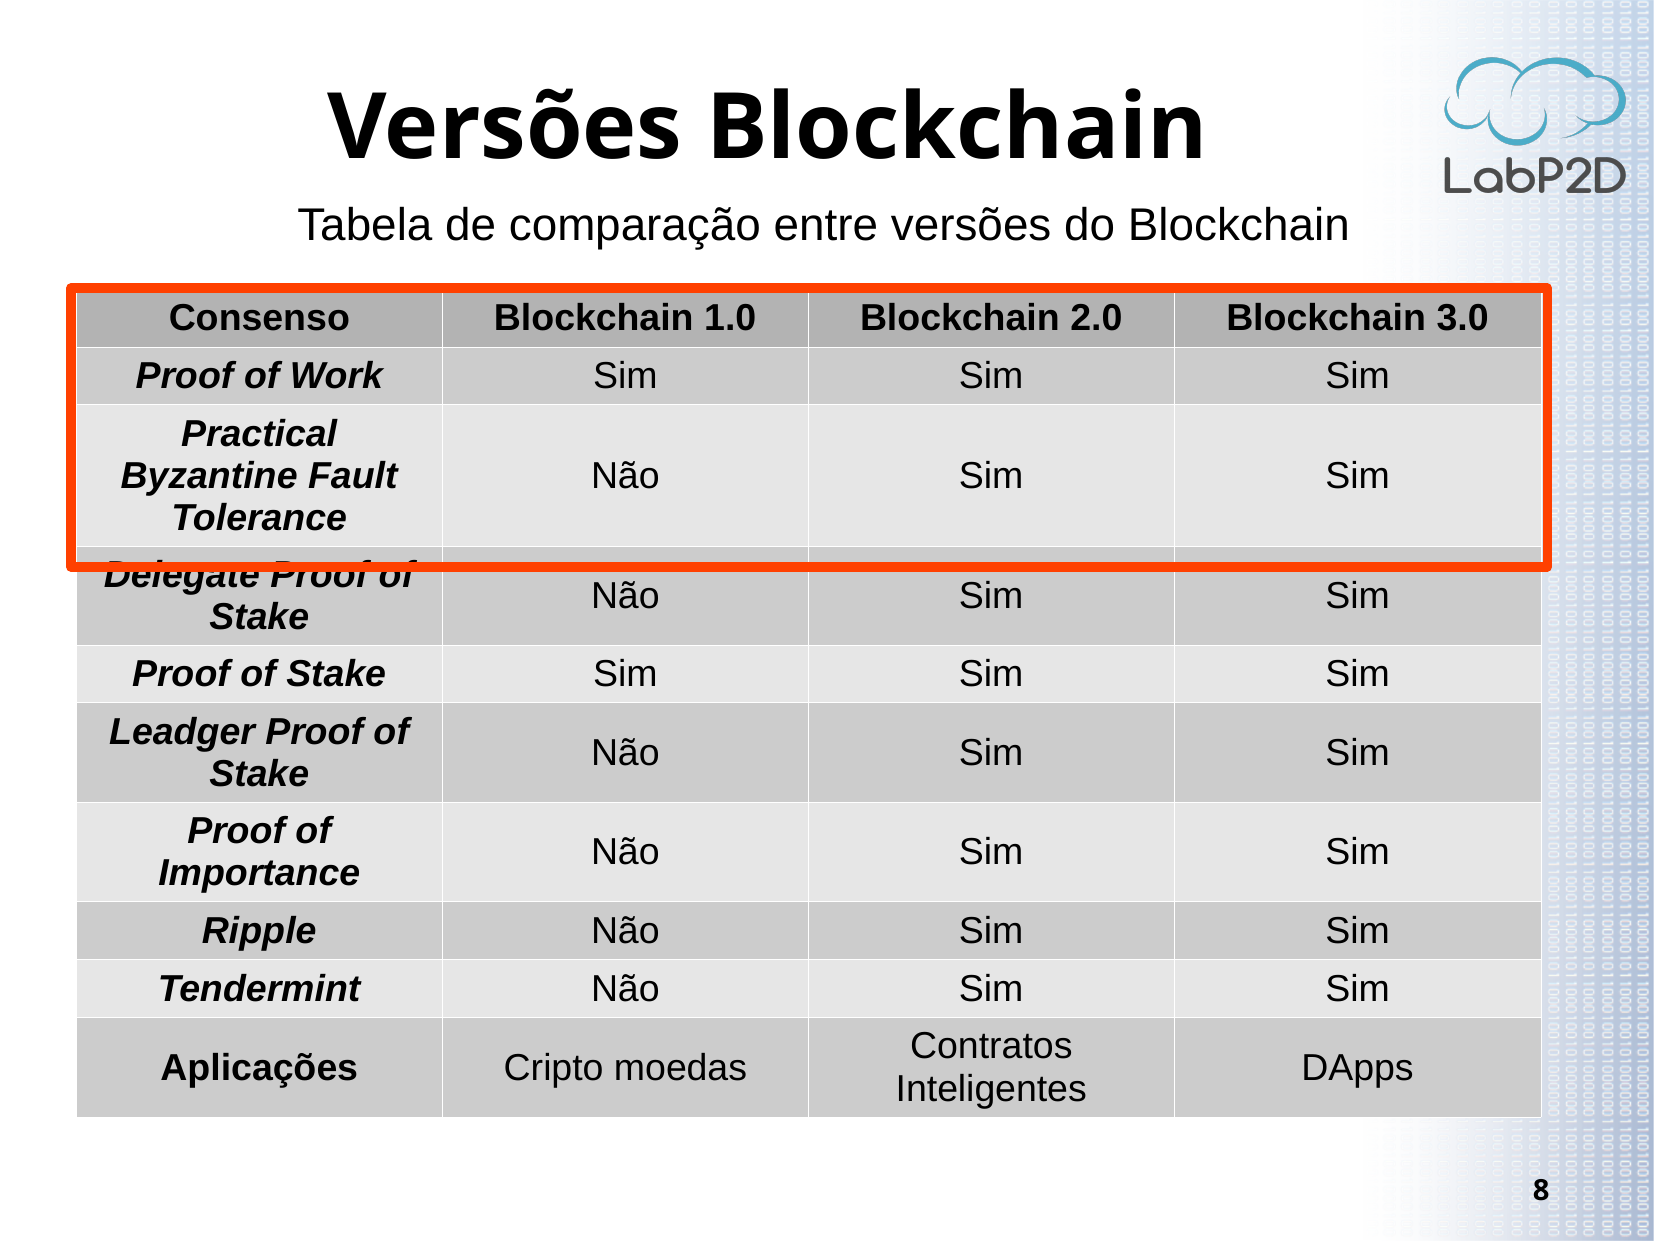

# Versões Blockchain
Tabela de comparação entre versões do Blockchain
| Consenso | Blockchain 1.0 | Blockchain 2.0 | Blockchain 3.0 |
| --- | --- | --- | --- |
| Proof of Work | Sim | Sim | Sim |
| Practical Byzantine Fault Tolerance | Não | Sim | Sim |
| Delegate Proof of Stake | Não | Sim | Sim |
| Proof of Stake | Sim | Sim | Sim |
| Leadger Proof of Stake | Não | Sim | Sim |
| Proof of Importance | Não | Sim | Sim |
| Ripple | Não | Sim | Sim |
| Tendermint | Não | Sim | Sim |
| Aplicações | Cripto moedas | Contratos Inteligentes | DApps |
8